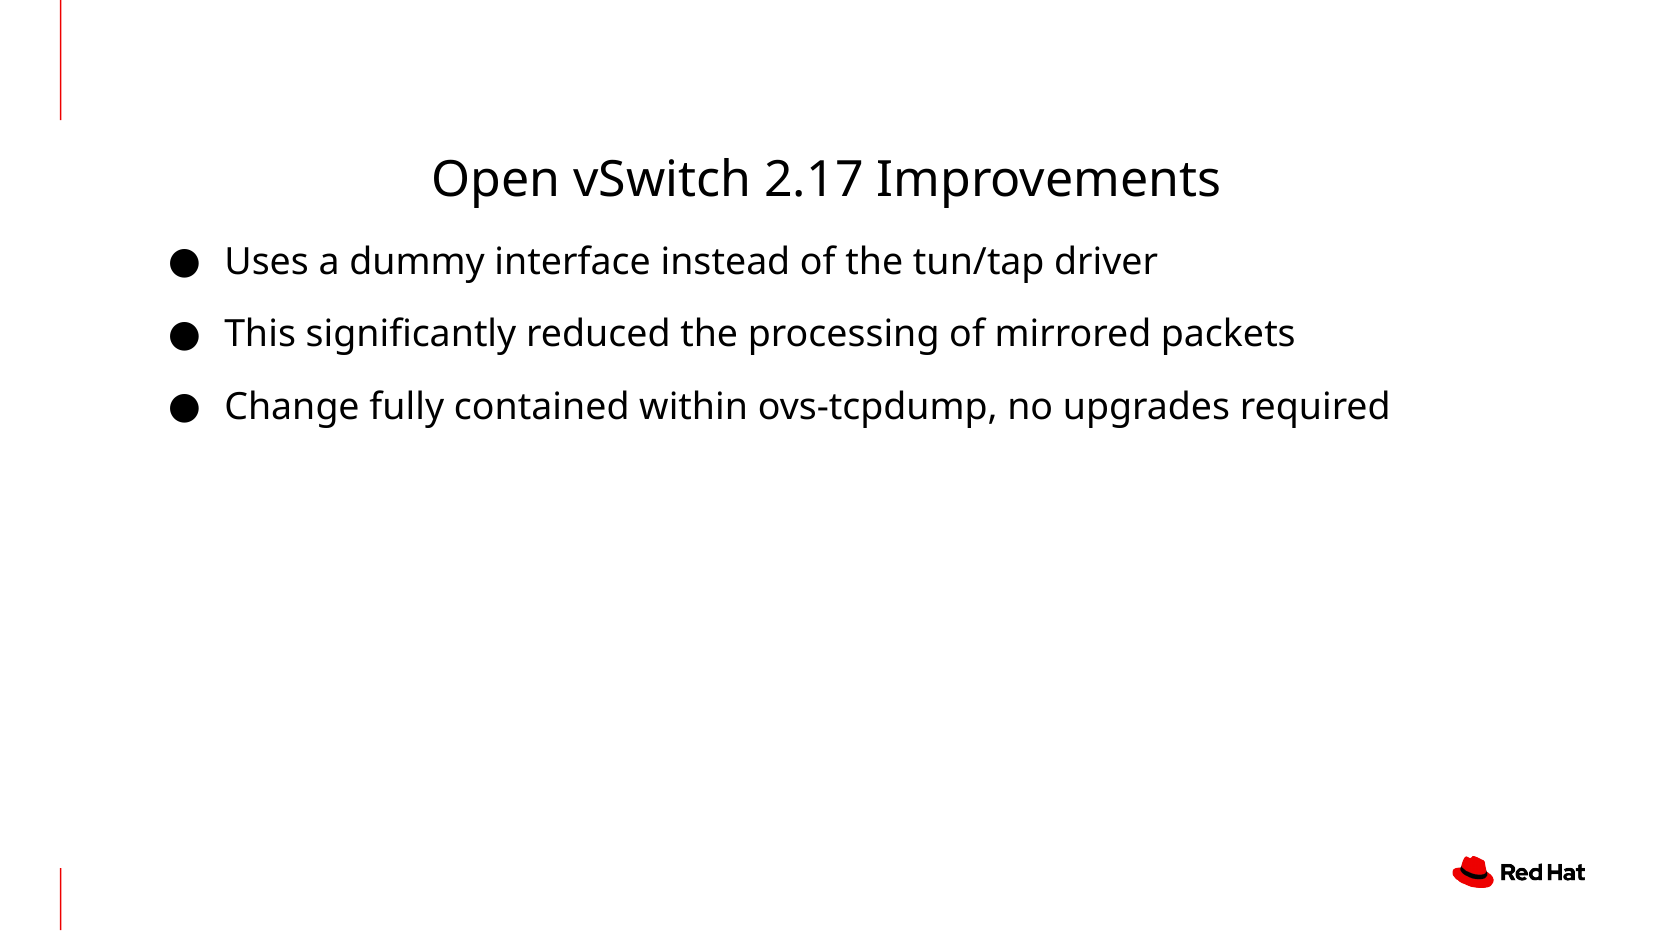

# Open vSwitch 2.17 Improvements
Uses a dummy interface instead of the tun/tap driver
This significantly reduced the processing of mirrored packets
Change fully contained within ovs-tcpdump, no upgrades required